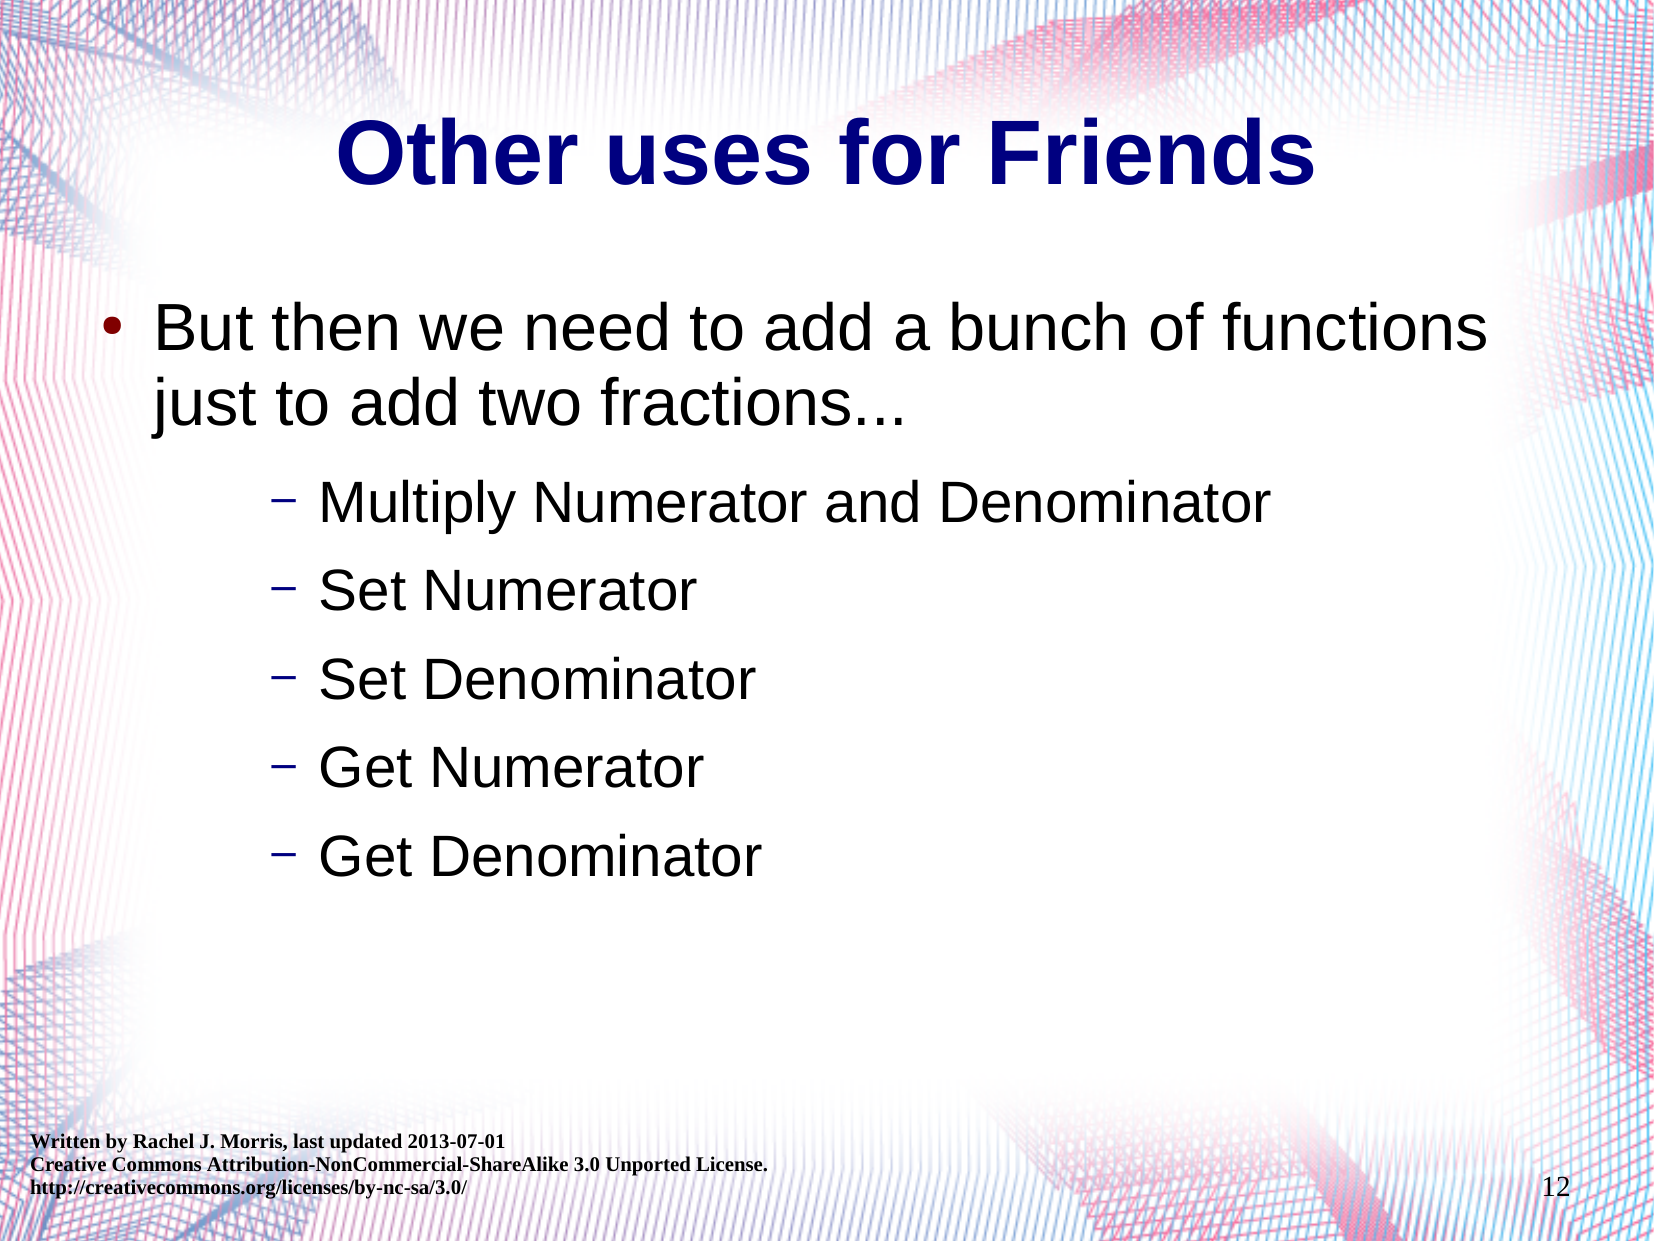

# Other uses for Friends
But then we need to add a bunch of functions just to add two fractions...
Multiply Numerator and Denominator
Set Numerator
Set Denominator
Get Numerator
Get Denominator
12